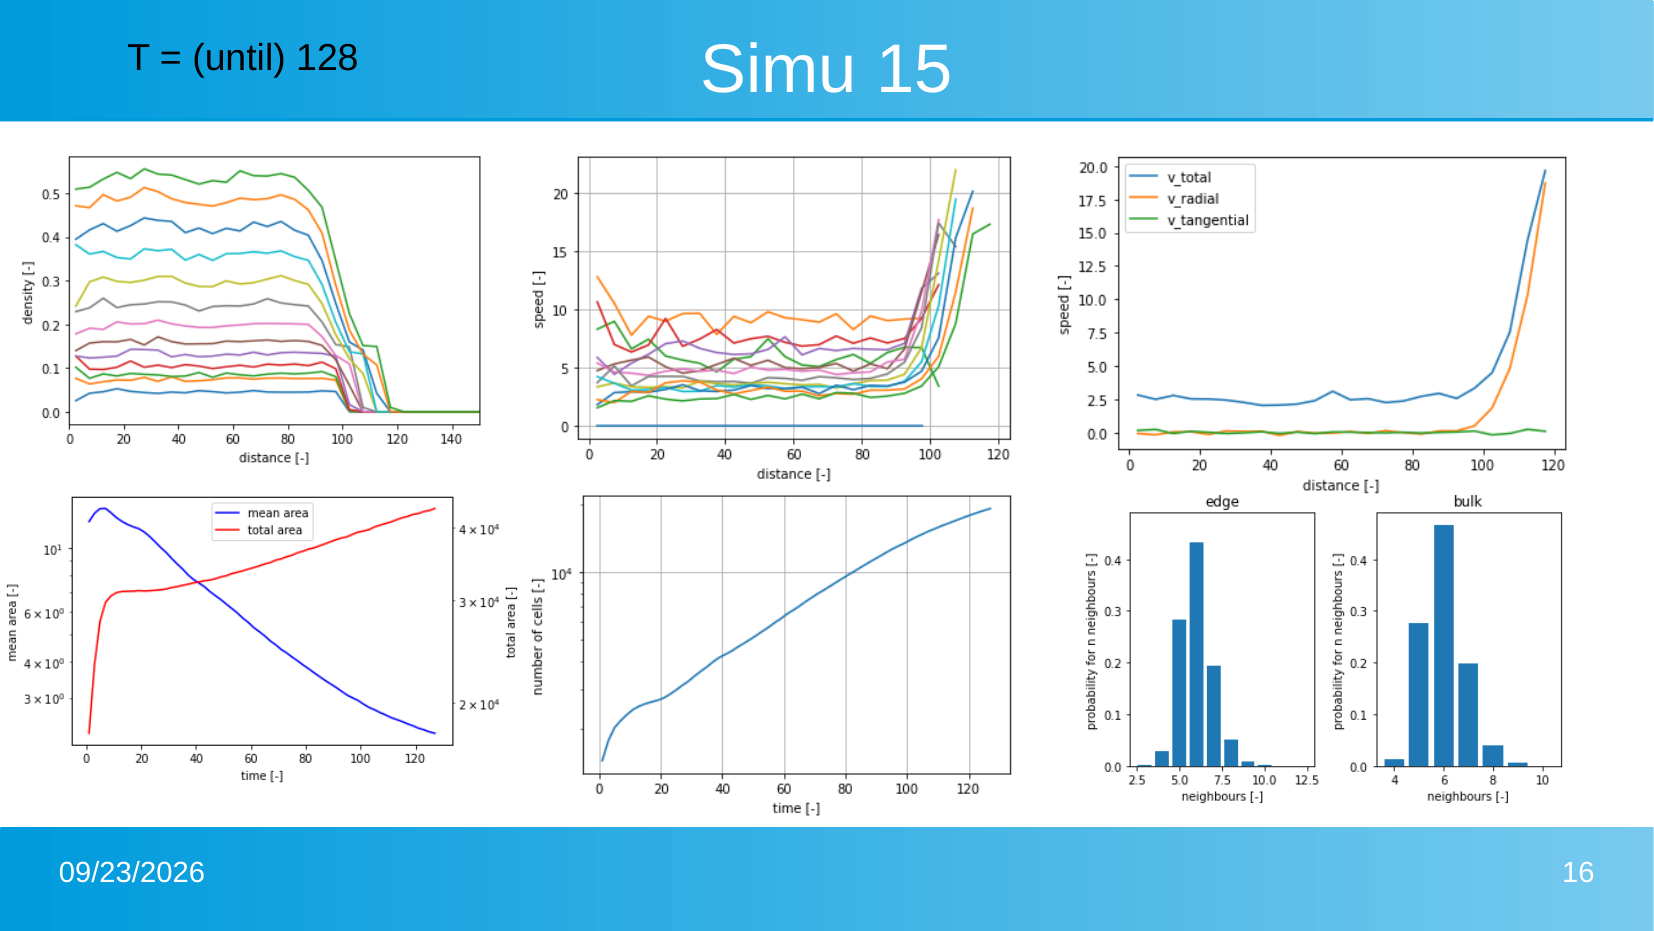

# Simu 15
T = (until) 128
16